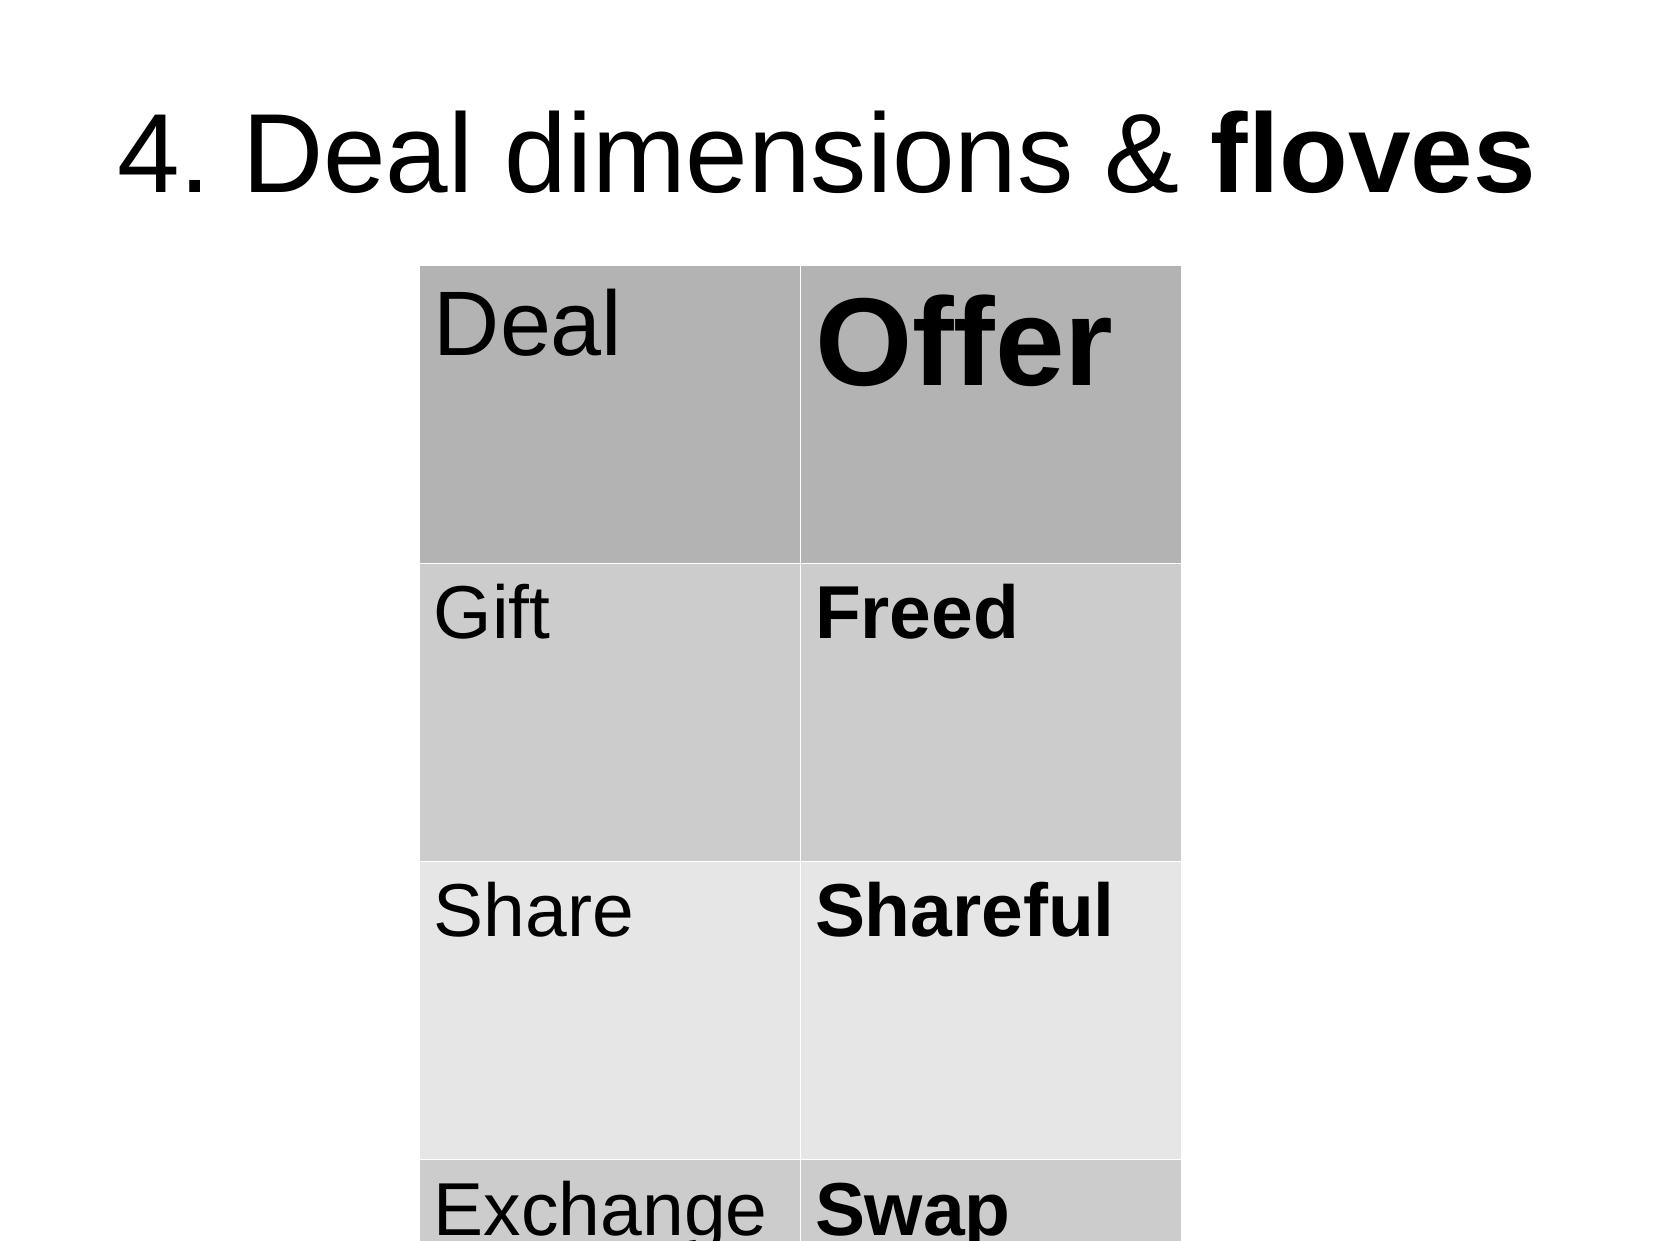

# 4. Deal dimensions & floves
| Deal | Offer |
| --- | --- |
| Gift | Freed |
| Share | Shareful |
| Exchange | Swap |